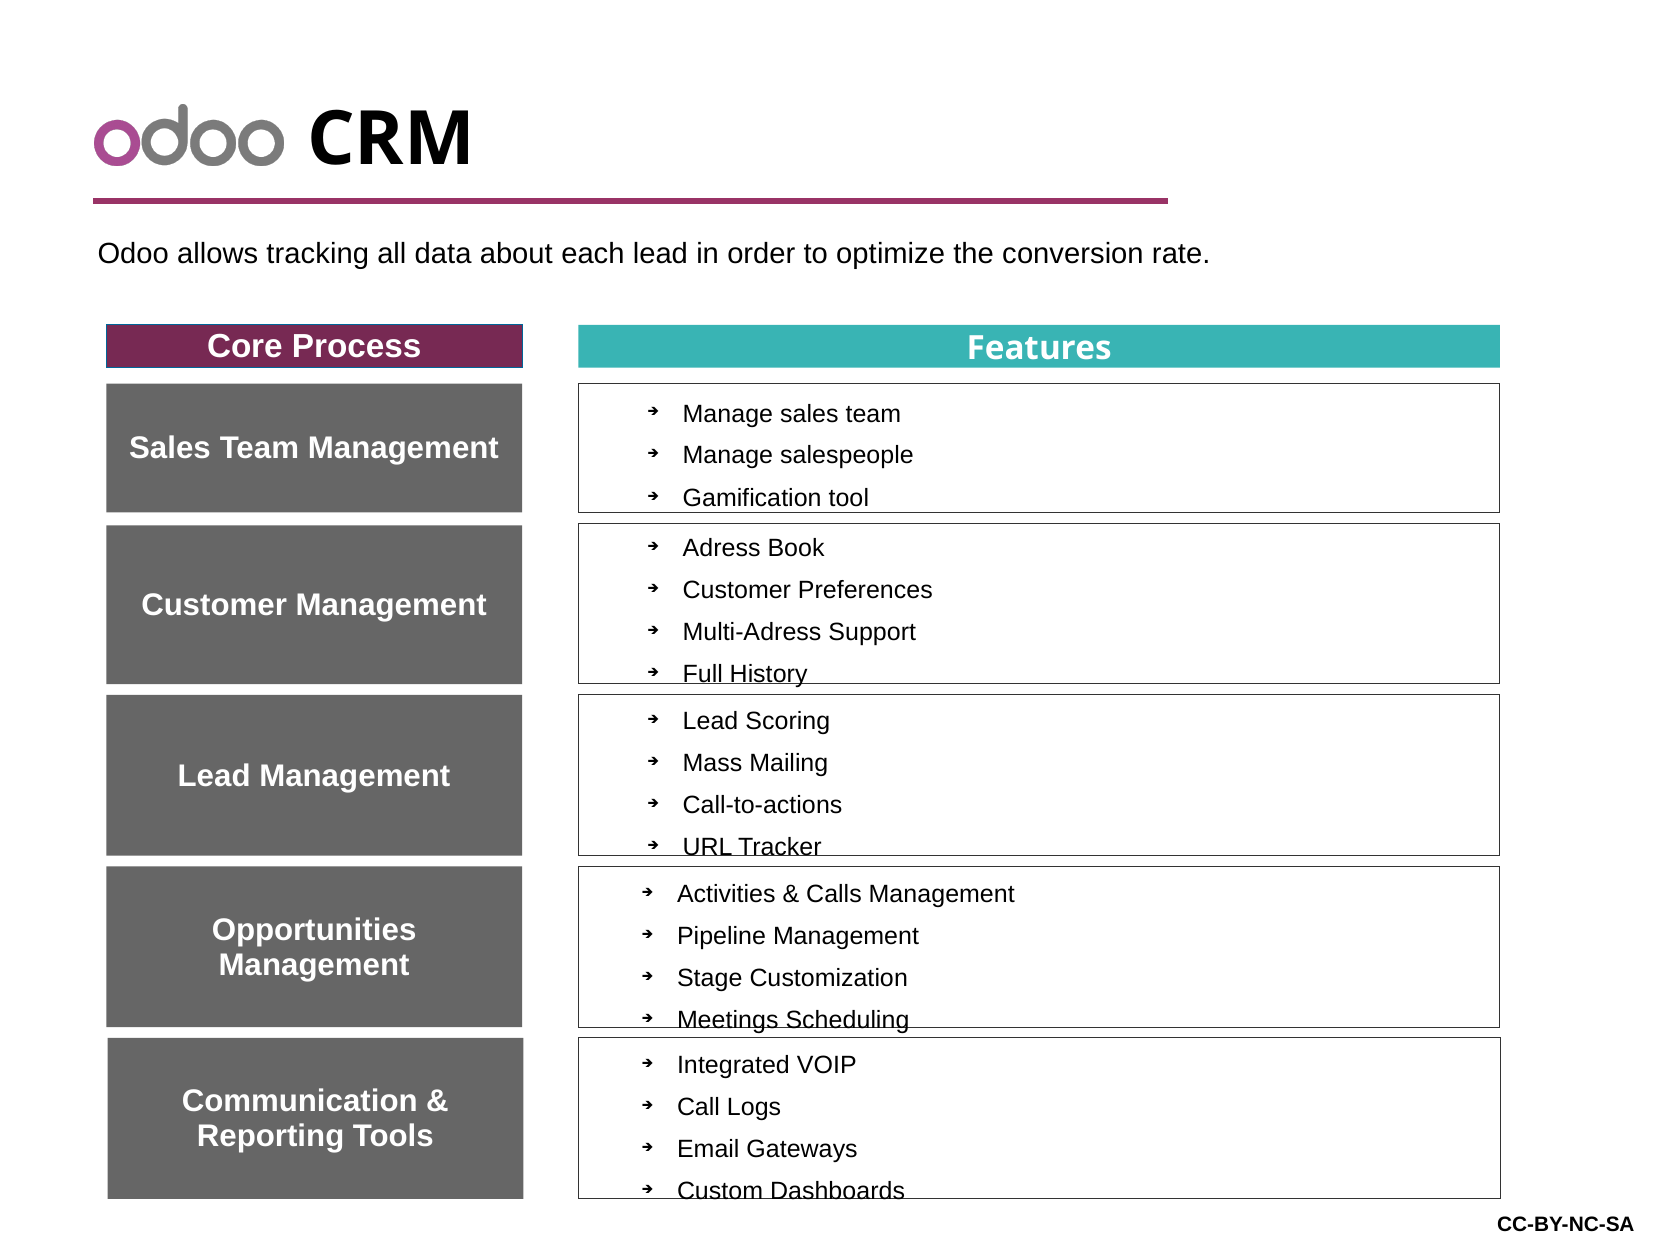

# CRM
Odoo allows tracking all data about each lead in order to optimize the conversion rate.
Core Process
Features
Sales Team Management
Manage sales team
Manage salespeople
Gamification tool
Customer Management
Adress Book
Customer Preferences
Multi-Adress Support
Full History
Lead Management
Lead Scoring
Mass Mailing
Call-to-actions
URL Tracker
Opportunities Management
Activities & Calls Management
Pipeline Management
Stage Customization
Meetings Scheduling
Communication & Reporting Tools
Integrated VOIP
Call Logs
Email Gateways
Custom Dashboards
CC-BY-NC-SA